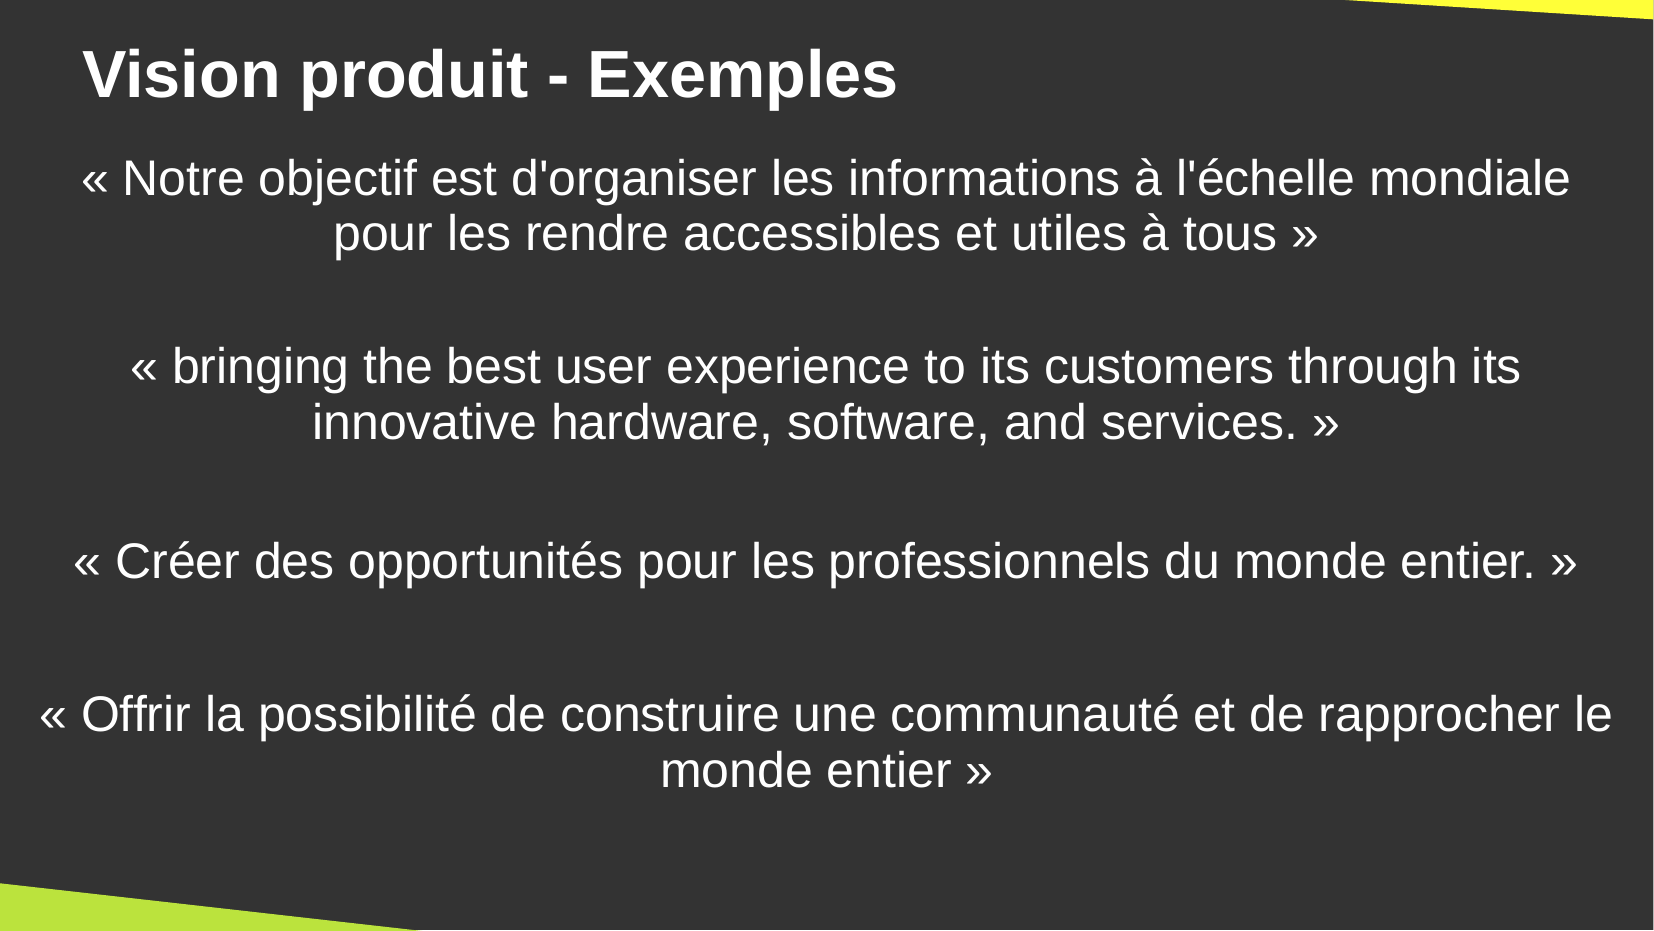

# Vision produit - Exemples
« Notre objectif est d'organiser les informations à l'échelle mondiale pour les rendre accessibles et utiles à tous »
« bringing the best user experience to its customers through its innovative hardware, software, and services. »
« Créer des opportunités pour les professionnels du monde entier. »
« Offrir la possibilité de construire une communauté et de rapprocher le monde entier »